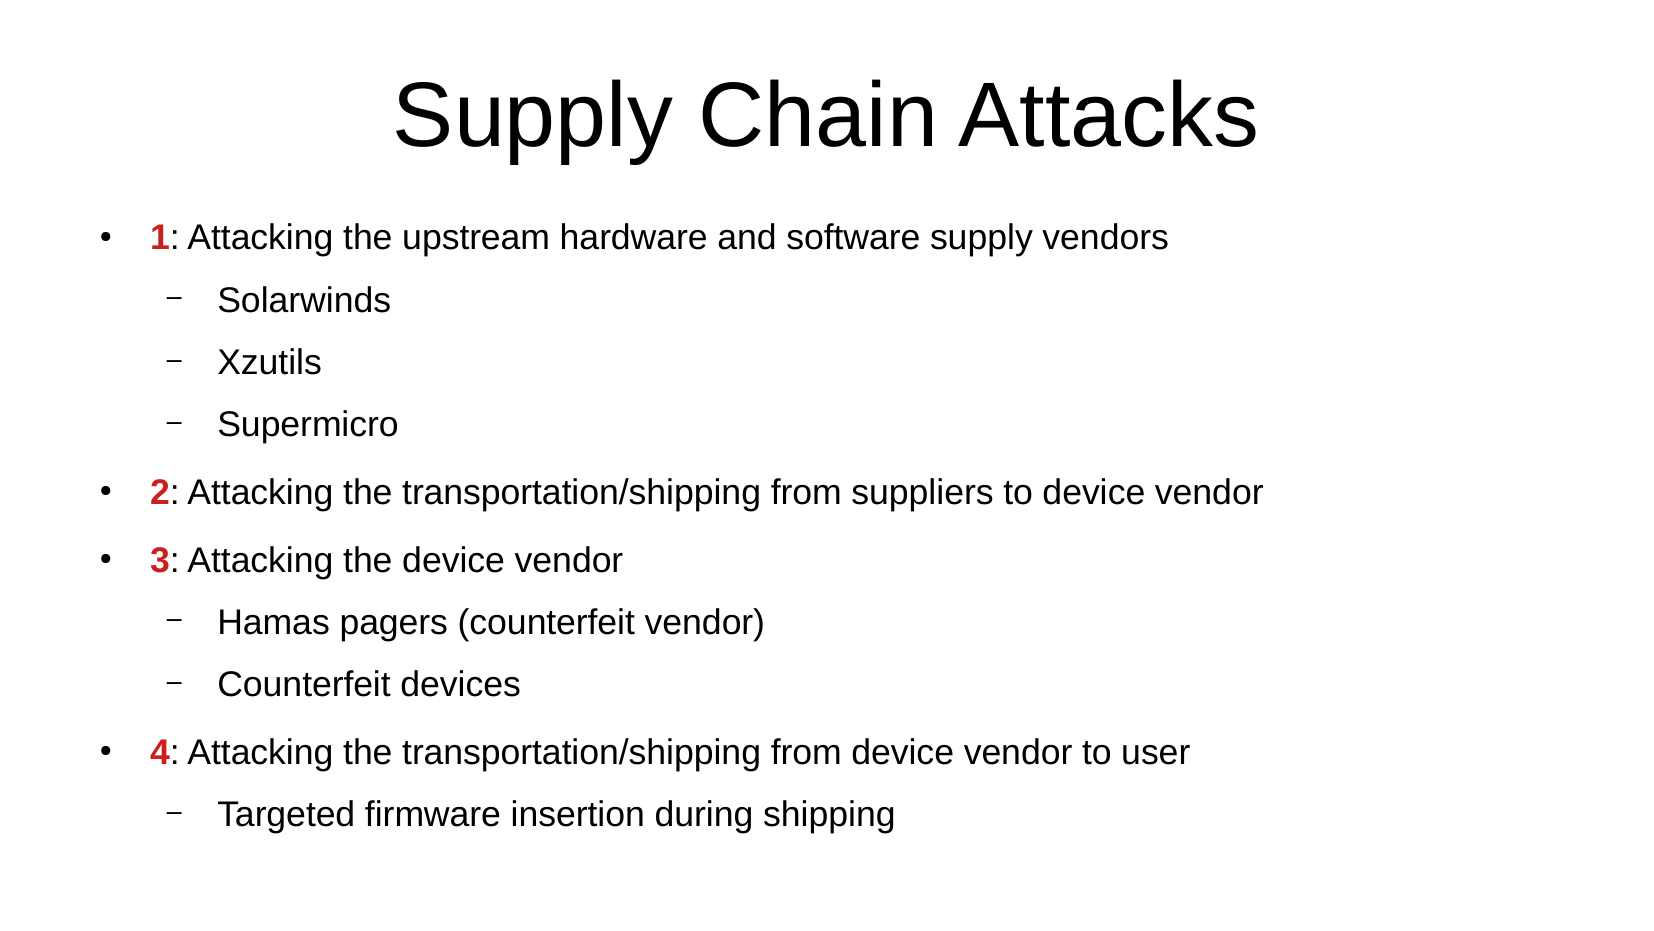

# Supply Chain Attacks
1: Attacking the upstream hardware and software supply vendors
Solarwinds
Xzutils
Supermicro
2: Attacking the transportation/shipping from suppliers to device vendor
3: Attacking the device vendor
Hamas pagers (counterfeit vendor)
Counterfeit devices
4: Attacking the transportation/shipping from device vendor to user
Targeted firmware insertion during shipping